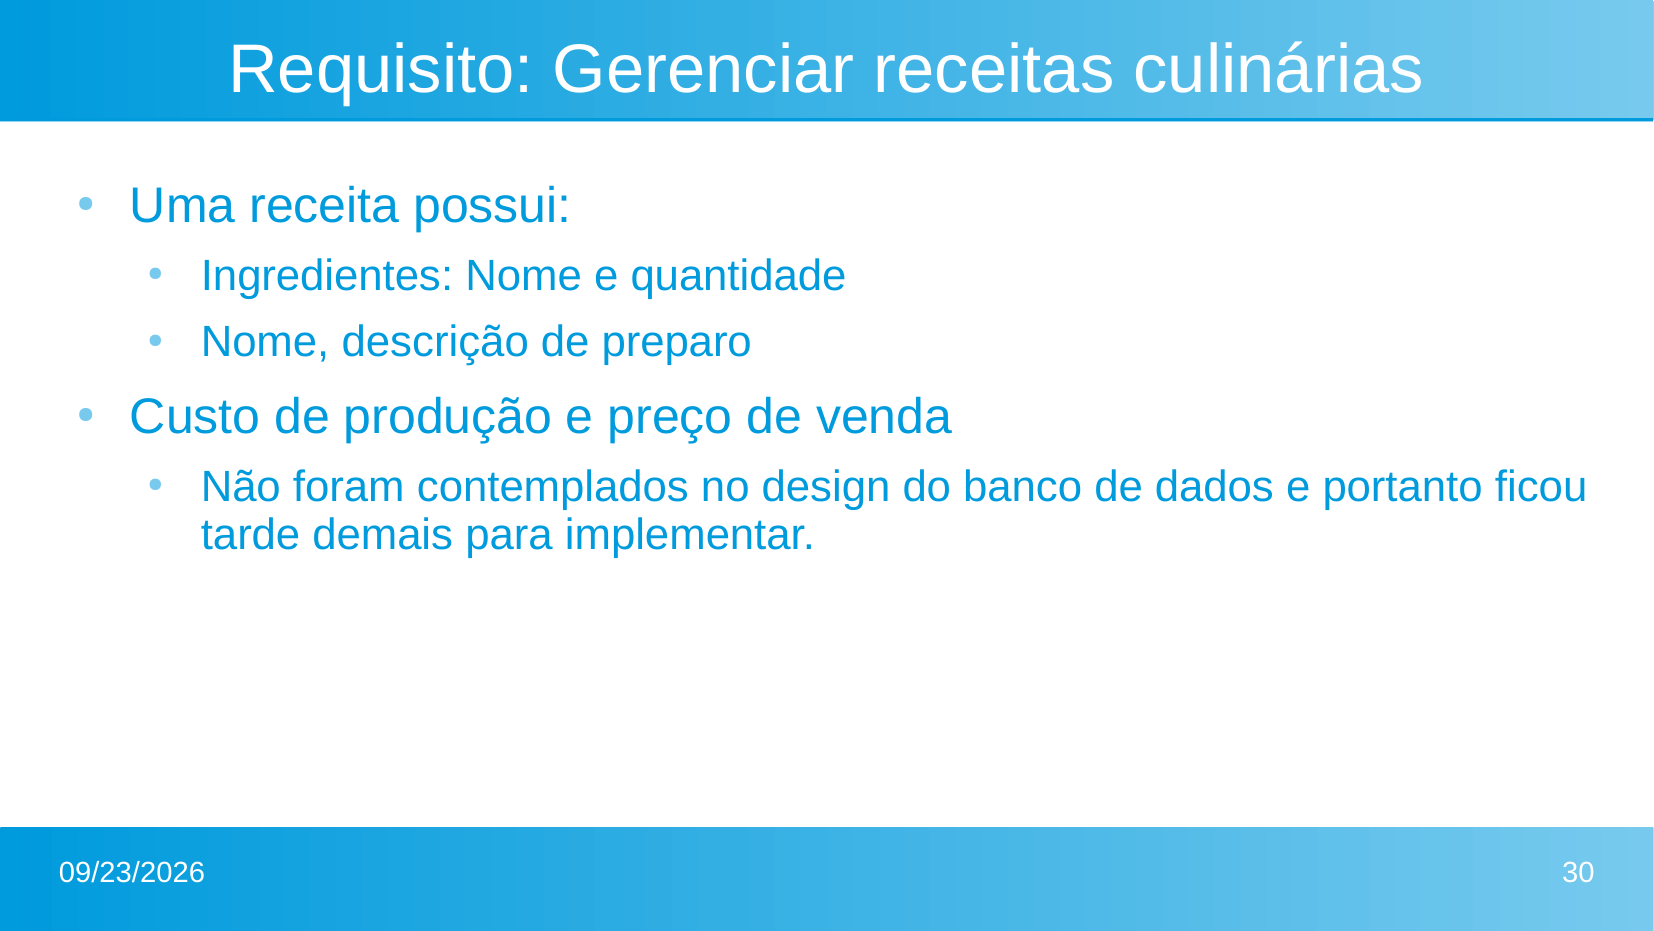

# Requisito: Gerenciar receitas culinárias
Uma receita possui:
Ingredientes: Nome e quantidade
Nome, descrição de preparo
Custo de produção e preço de venda
Não foram contemplados no design do banco de dados e portanto ficou tarde demais para implementar.
30